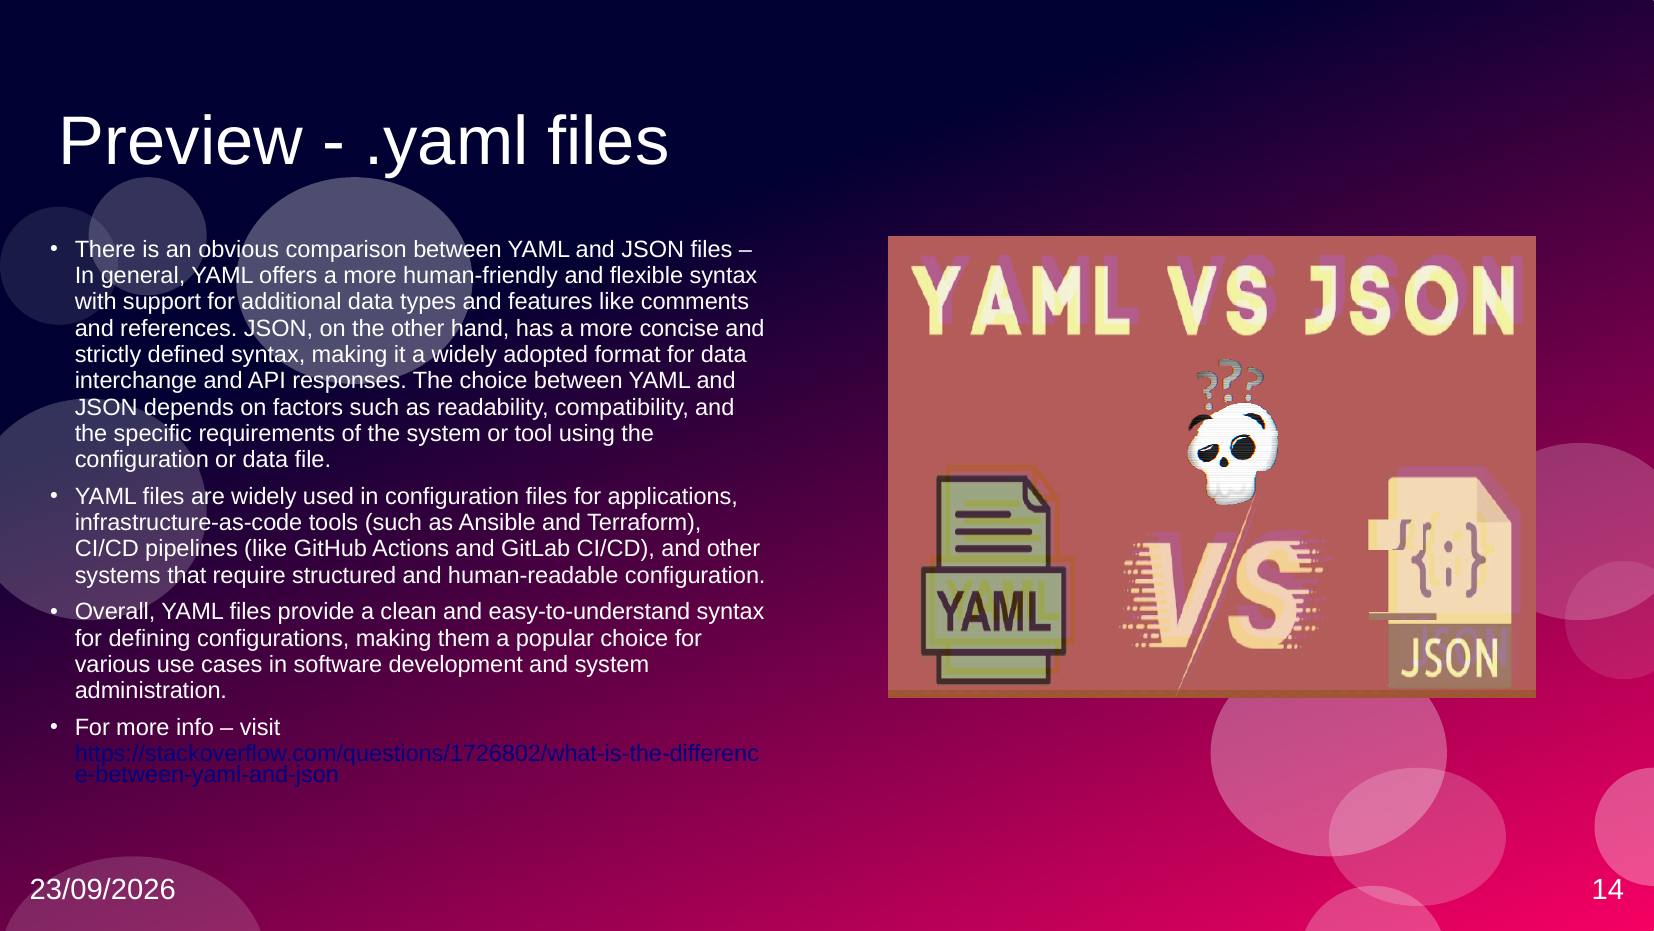

# Preview - .yaml files
There is an obvious comparison between YAML and JSON files – In general, YAML offers a more human-friendly and flexible syntax with support for additional data types and features like comments and references. JSON, on the other hand, has a more concise and strictly defined syntax, making it a widely adopted format for data interchange and API responses. The choice between YAML and JSON depends on factors such as readability, compatibility, and the specific requirements of the system or tool using the configuration or data file.
YAML files are widely used in configuration files for applications, infrastructure-as-code tools (such as Ansible and Terraform), CI/CD pipelines (like GitHub Actions and GitLab CI/CD), and other systems that require structured and human-readable configuration.
Overall, YAML files provide a clean and easy-to-understand syntax for defining configurations, making them a popular choice for various use cases in software development and system administration.
For more info – visit
https://stackoverflow.com/questions/1726802/what-is-the-difference-between-yaml-and-json
14